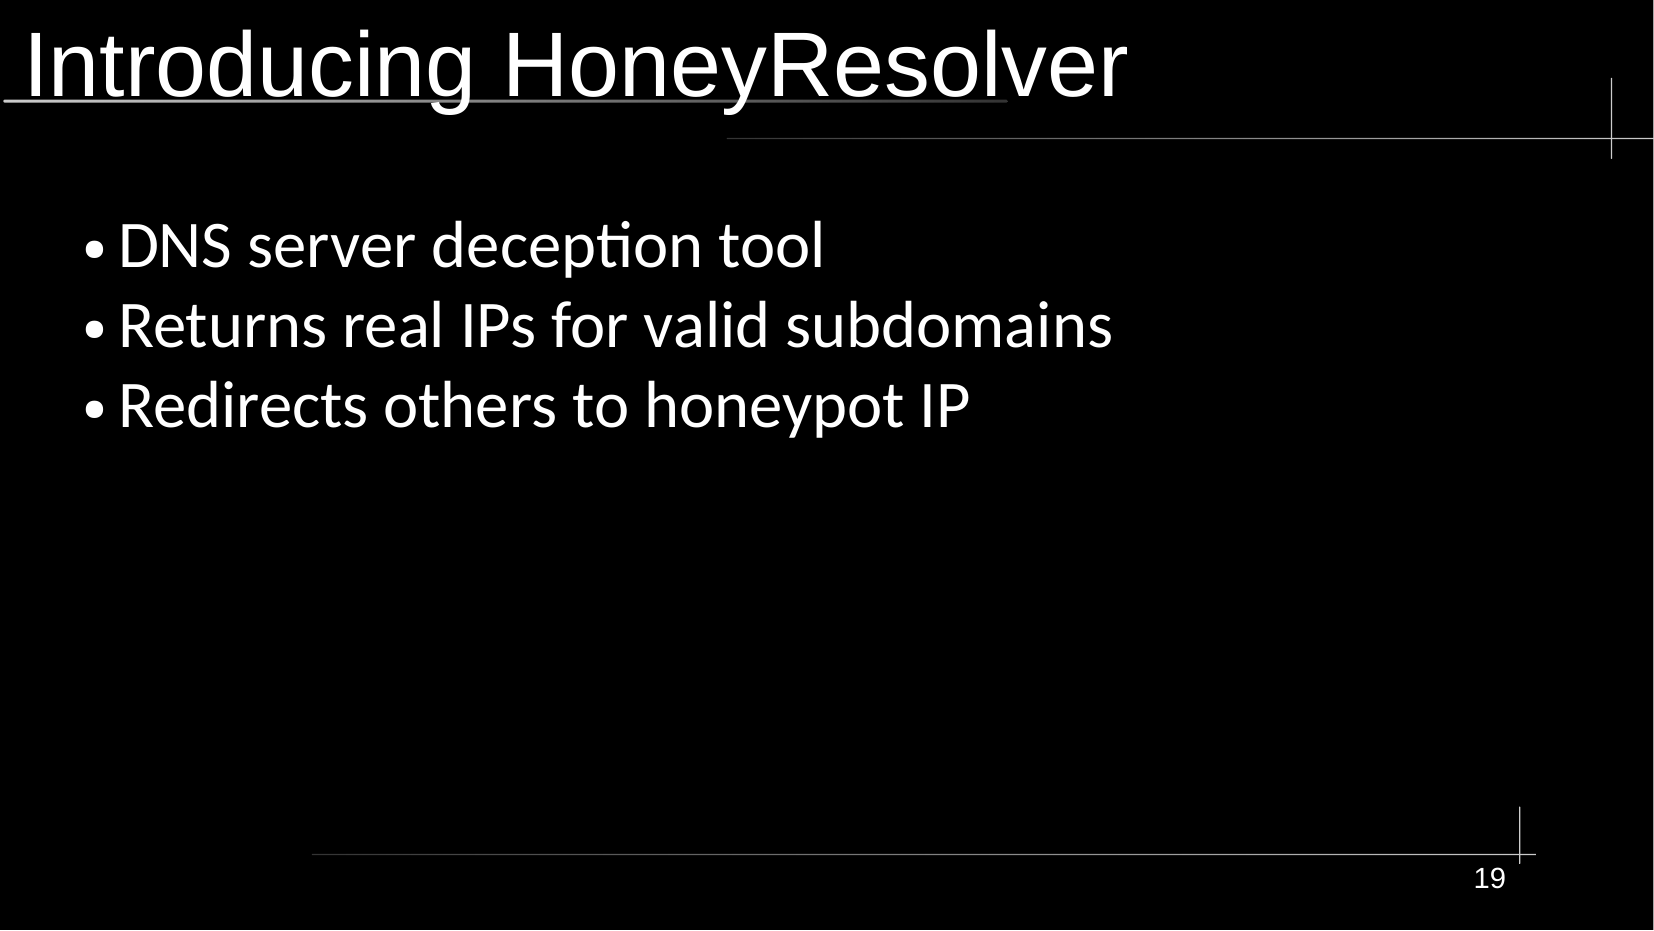

# Introducing HoneyResolver
DNS server deception tool
Returns real IPs for valid subdomains
Redirects others to honeypot IP
19